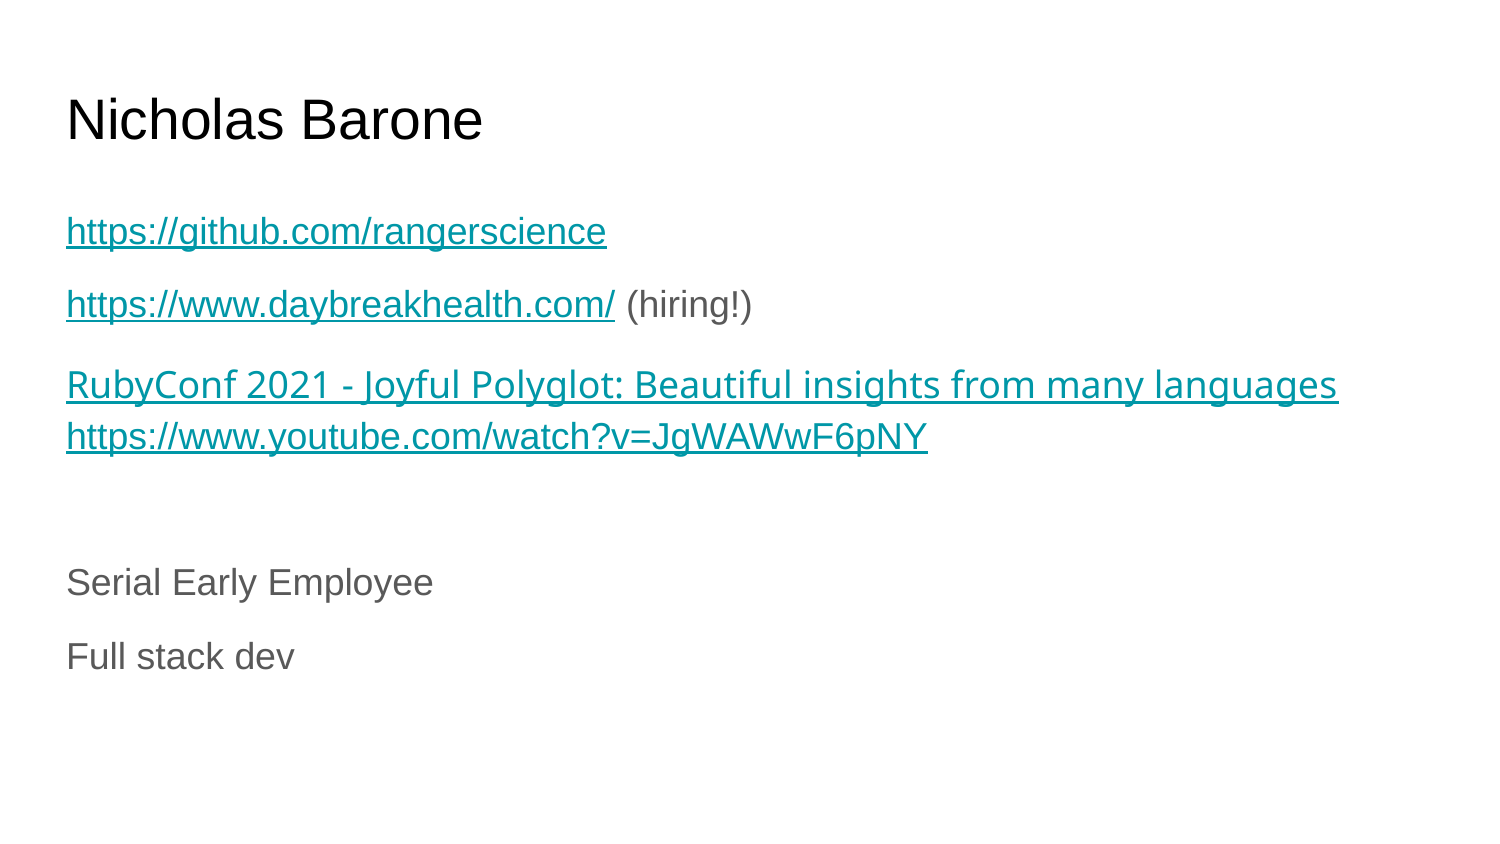

# Nicholas Barone
https://github.com/rangerscience
https://www.daybreakhealth.com/ (hiring!)
RubyConf 2021 - Joyful Polyglot: Beautiful insights from many languages
https://www.youtube.com/watch?v=JgWAWwF6pNY
Serial Early Employee
Full stack dev